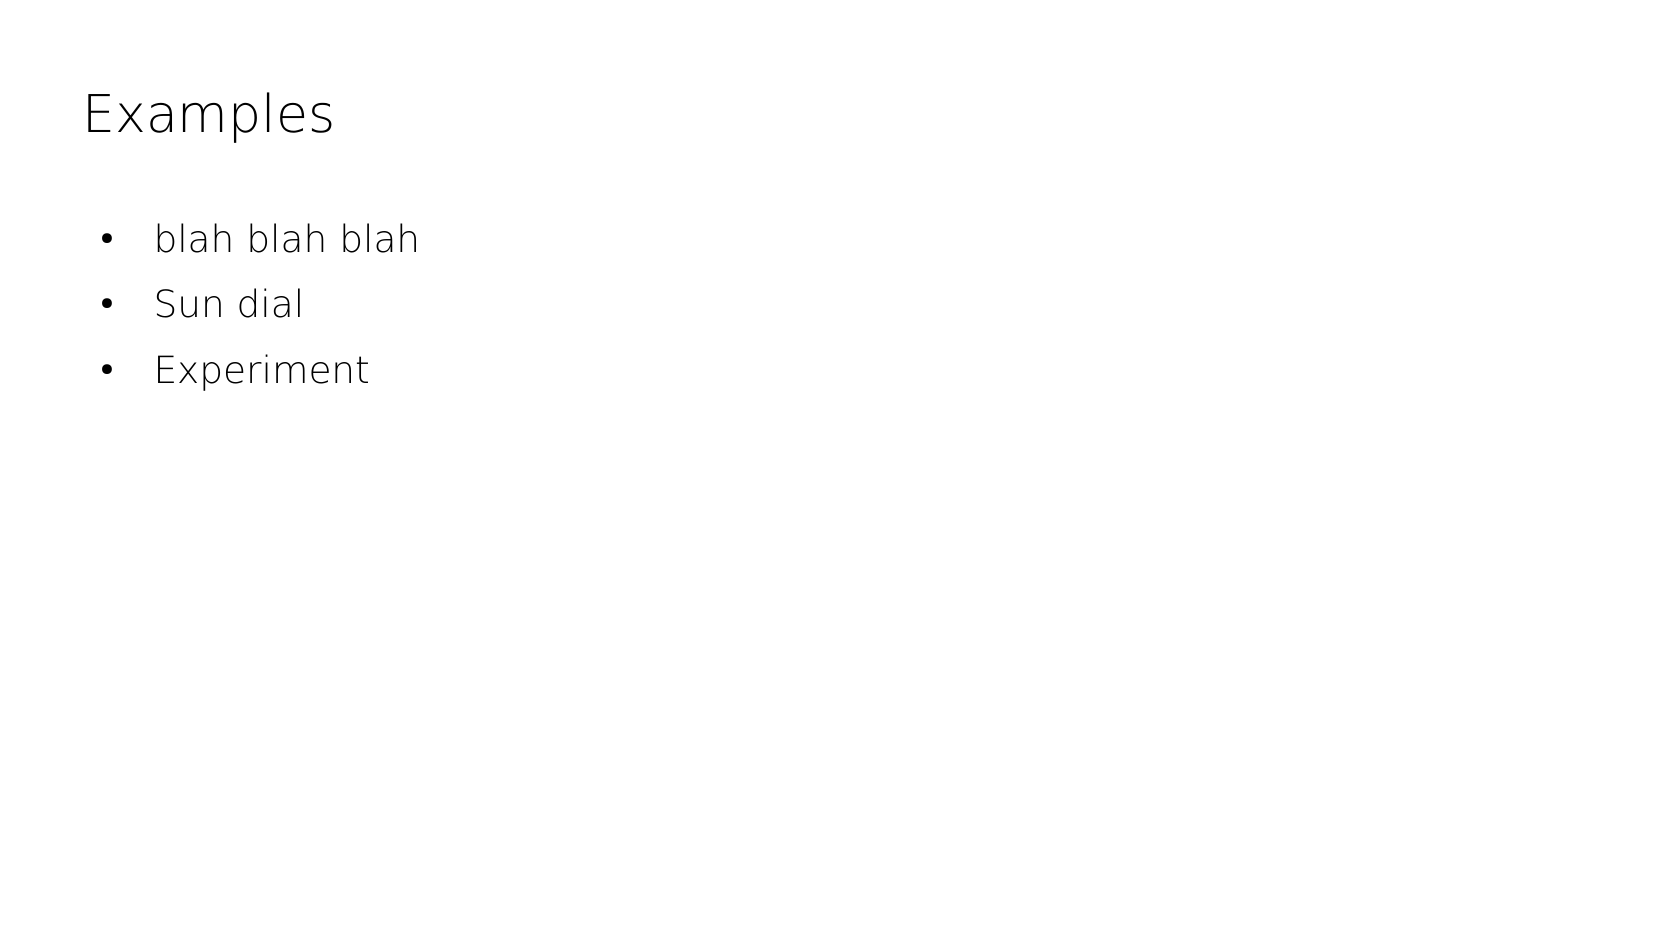

# Examples
blah blah blah
Sun dial
Experiment